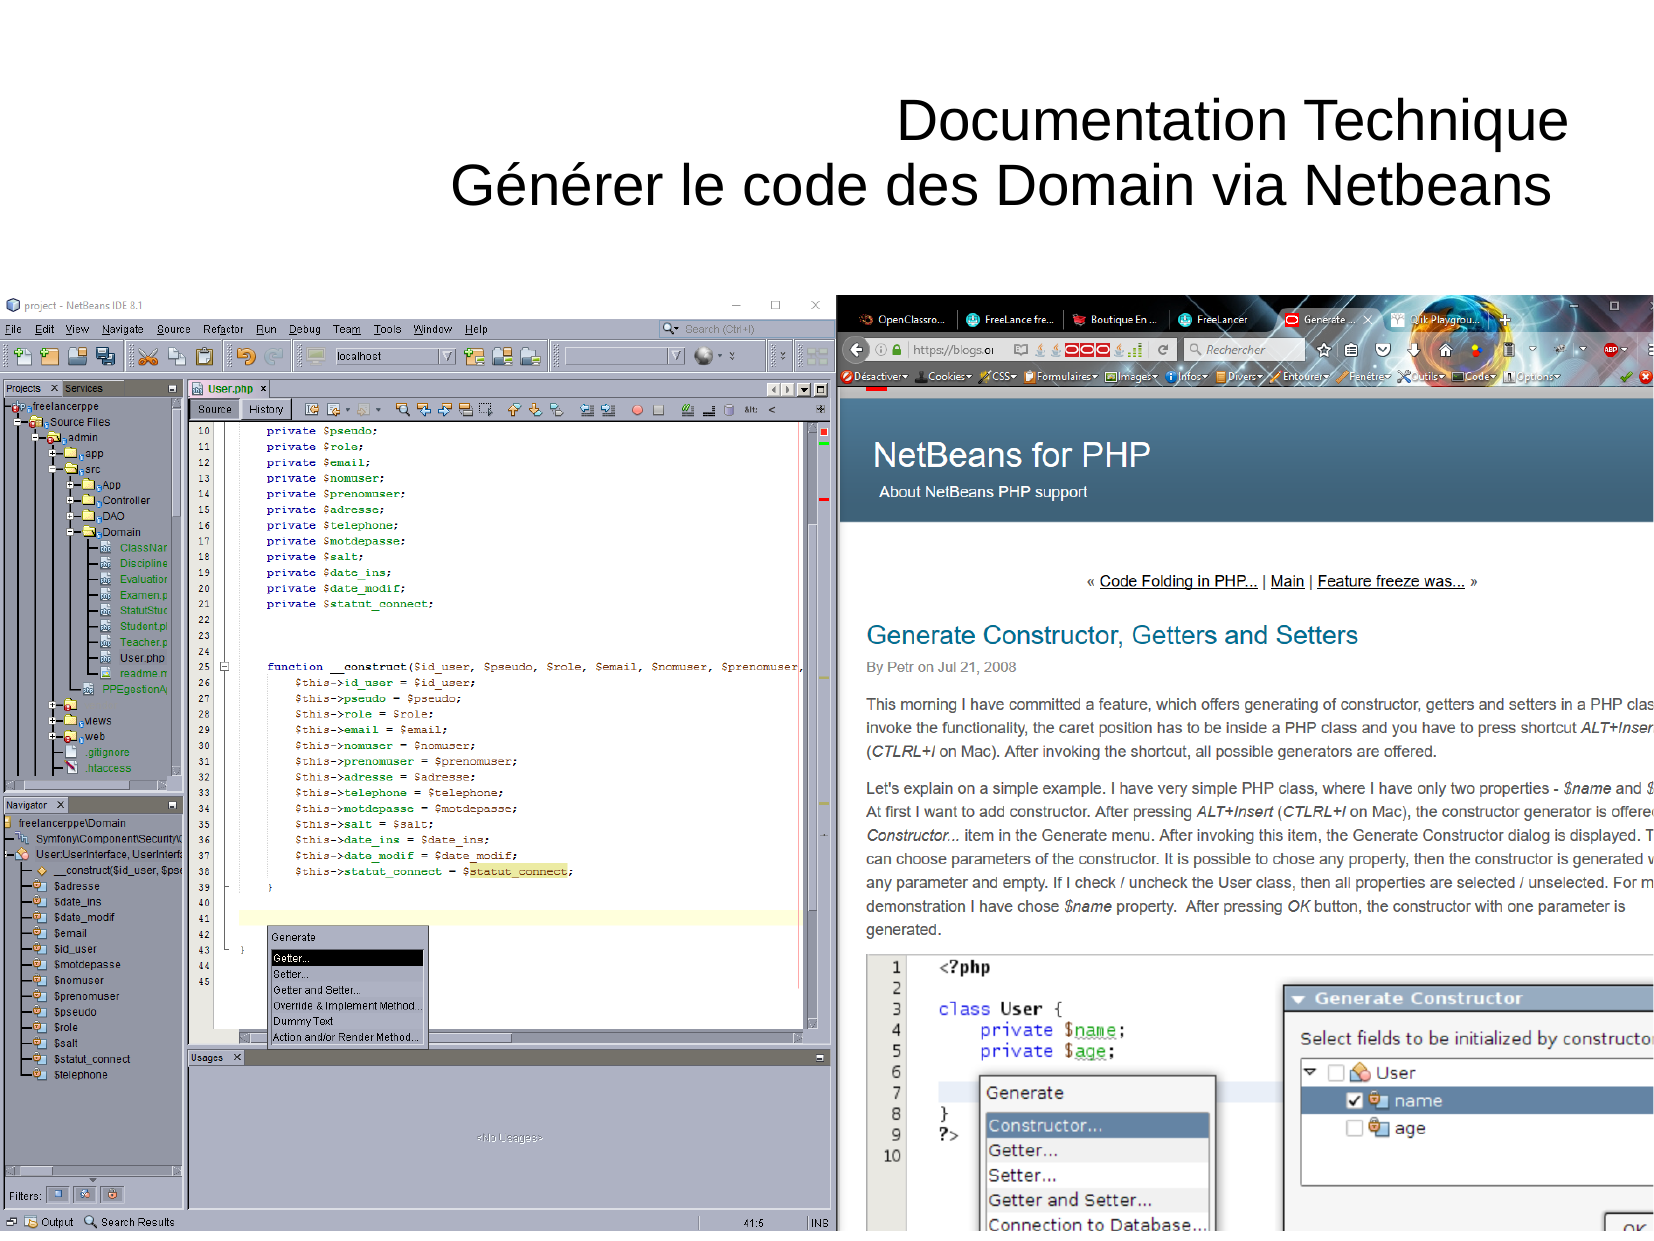

# Documentation Technique Générer le code des Domain via Netbeans